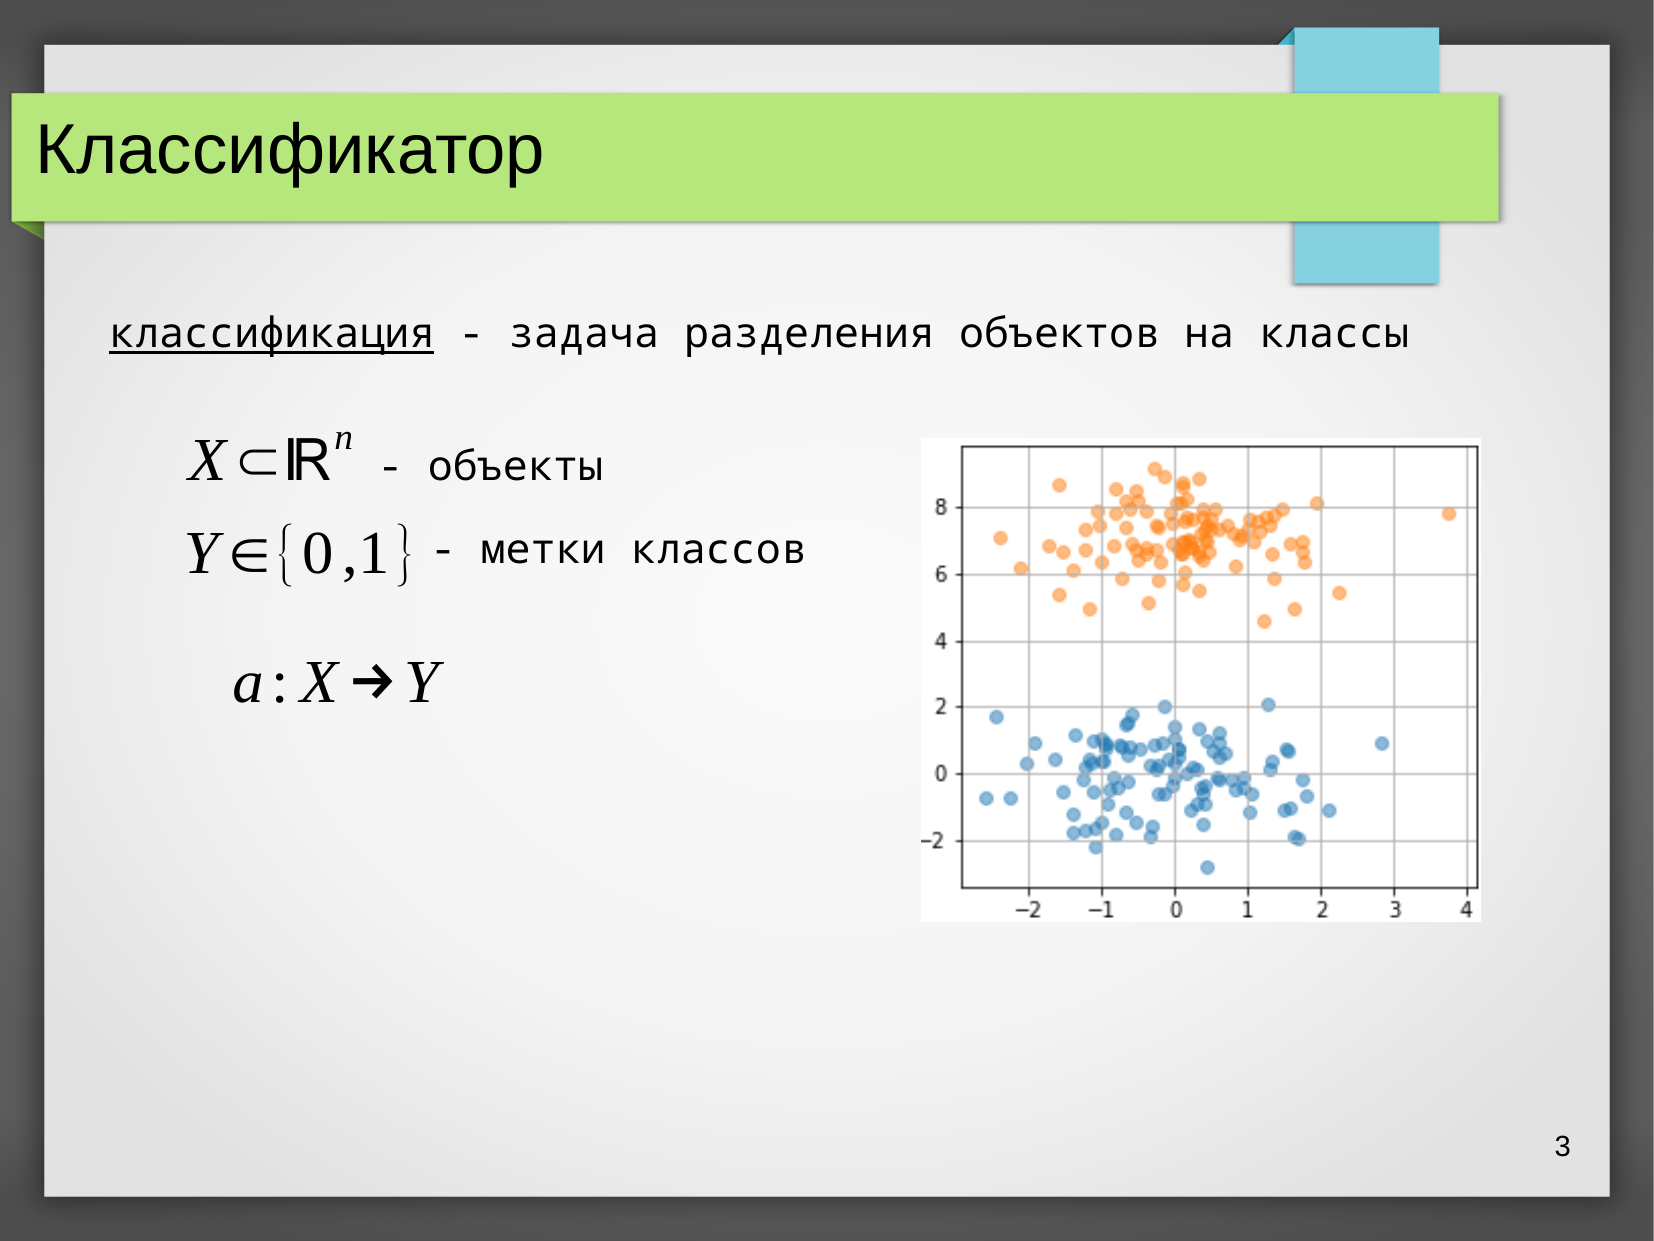

Классификатор
классификация - задача разделения объектов на классы
# - объекты
- метки классов
3